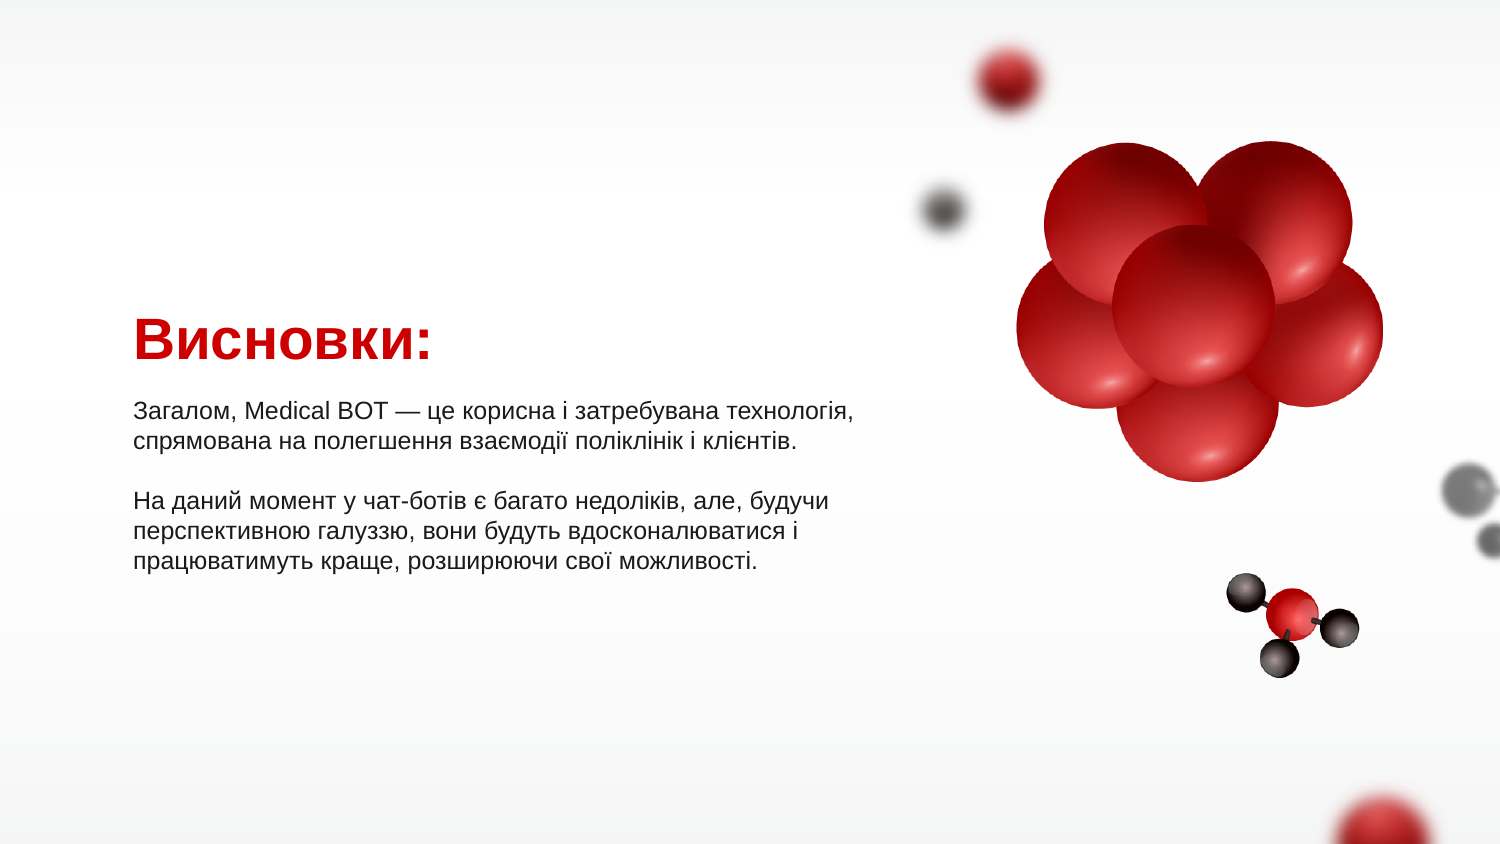

Висновки:
# Загалом, Medical BOT — це корисна і затребувана технологія, спрямована на полегшення взаємодії поліклінік і клієнтів.
На даний момент у чат-ботів є багато недоліків, але, будучи перспективною галуззю, вони будуть вдосконалюватися і працюватимуть краще, розширюючи свої можливості.